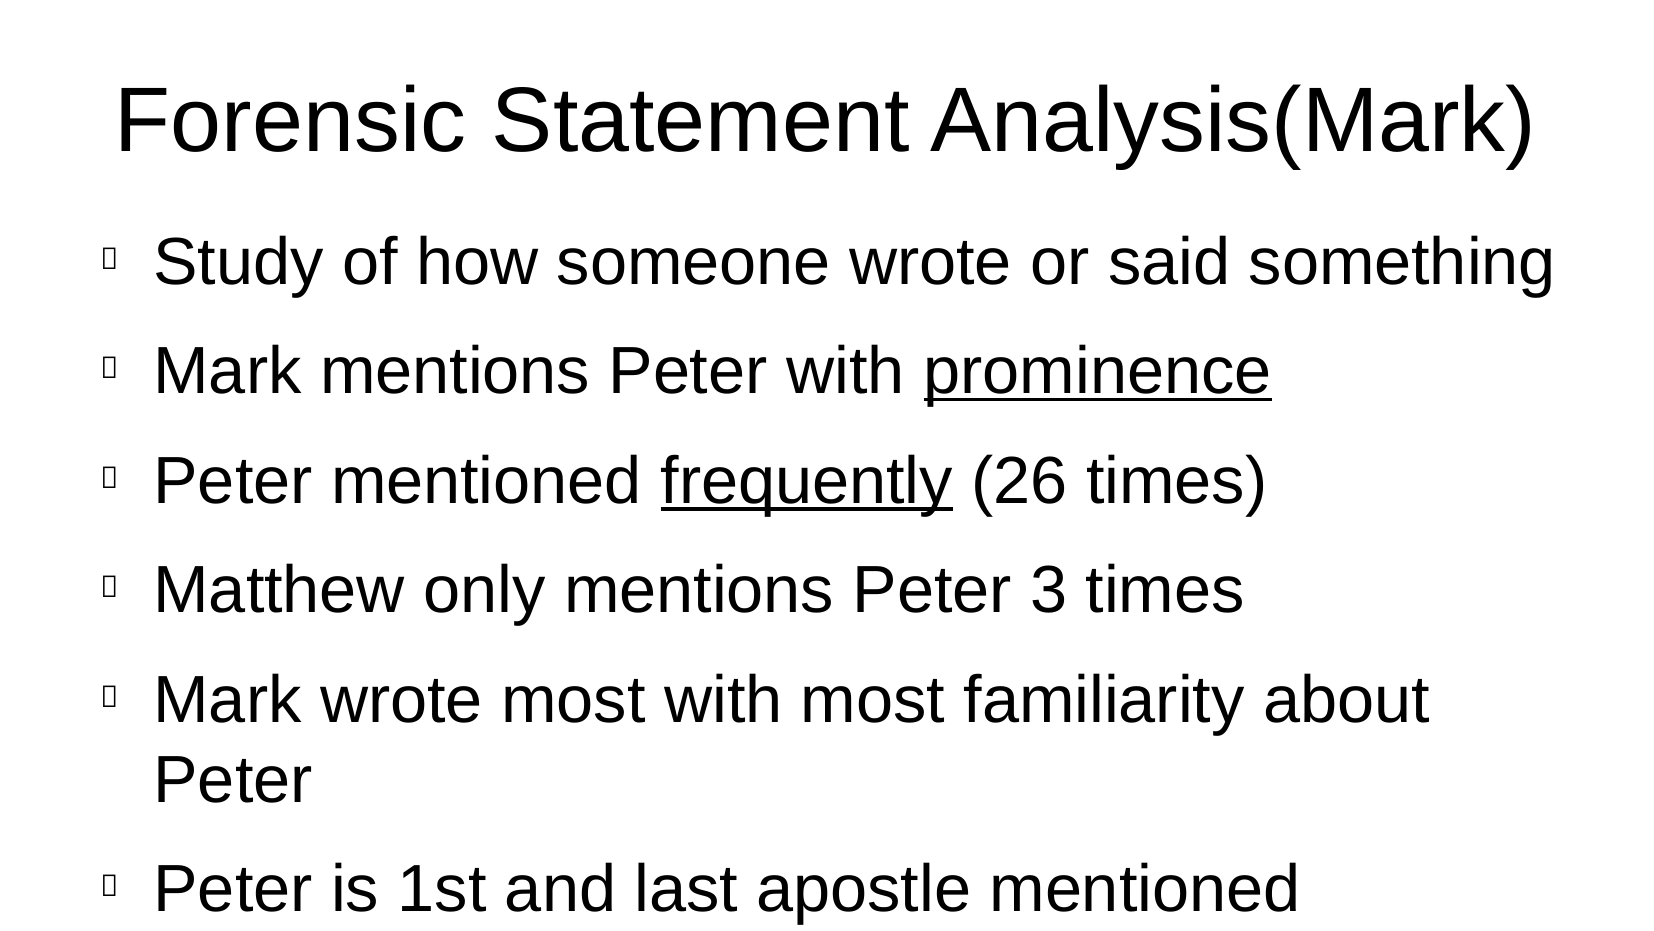

# Forensic Statement Analysis(Mark)
Study of how someone wrote or said something
Mark mentions Peter with prominence
Peter mentioned frequently (26 times)
Matthew only mentions Peter 3 times
Mark wrote most with most familiarity about Peter
Peter is 1st and last apostle mentioned